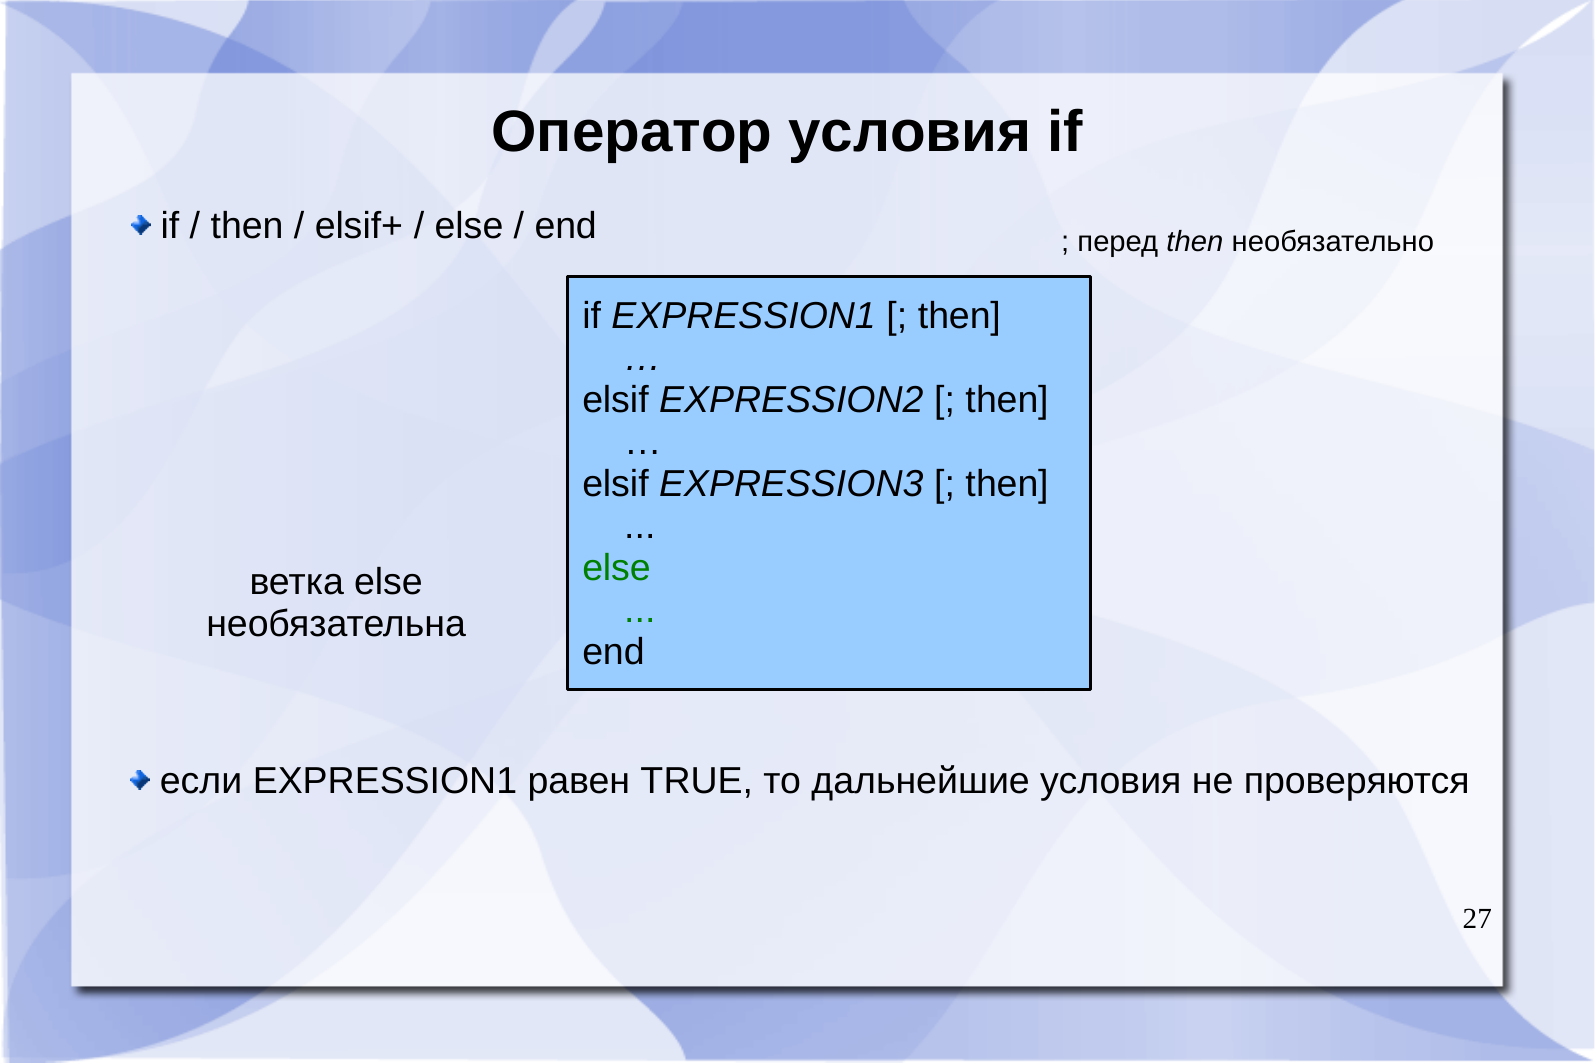

# Оператор условия if
 if / then / elsif+ / else / end
; перед then необязательно
if EXPRESSION1 [; then]
 …
elsif EXPRESSION2 [; then]
 …
elsif EXPRESSION3 [; then]
 ...
else
 ...
end
ветка else необязательна
 если EXPRESSION1 равен TRUE, то дальнейшие условия не проверяются
27